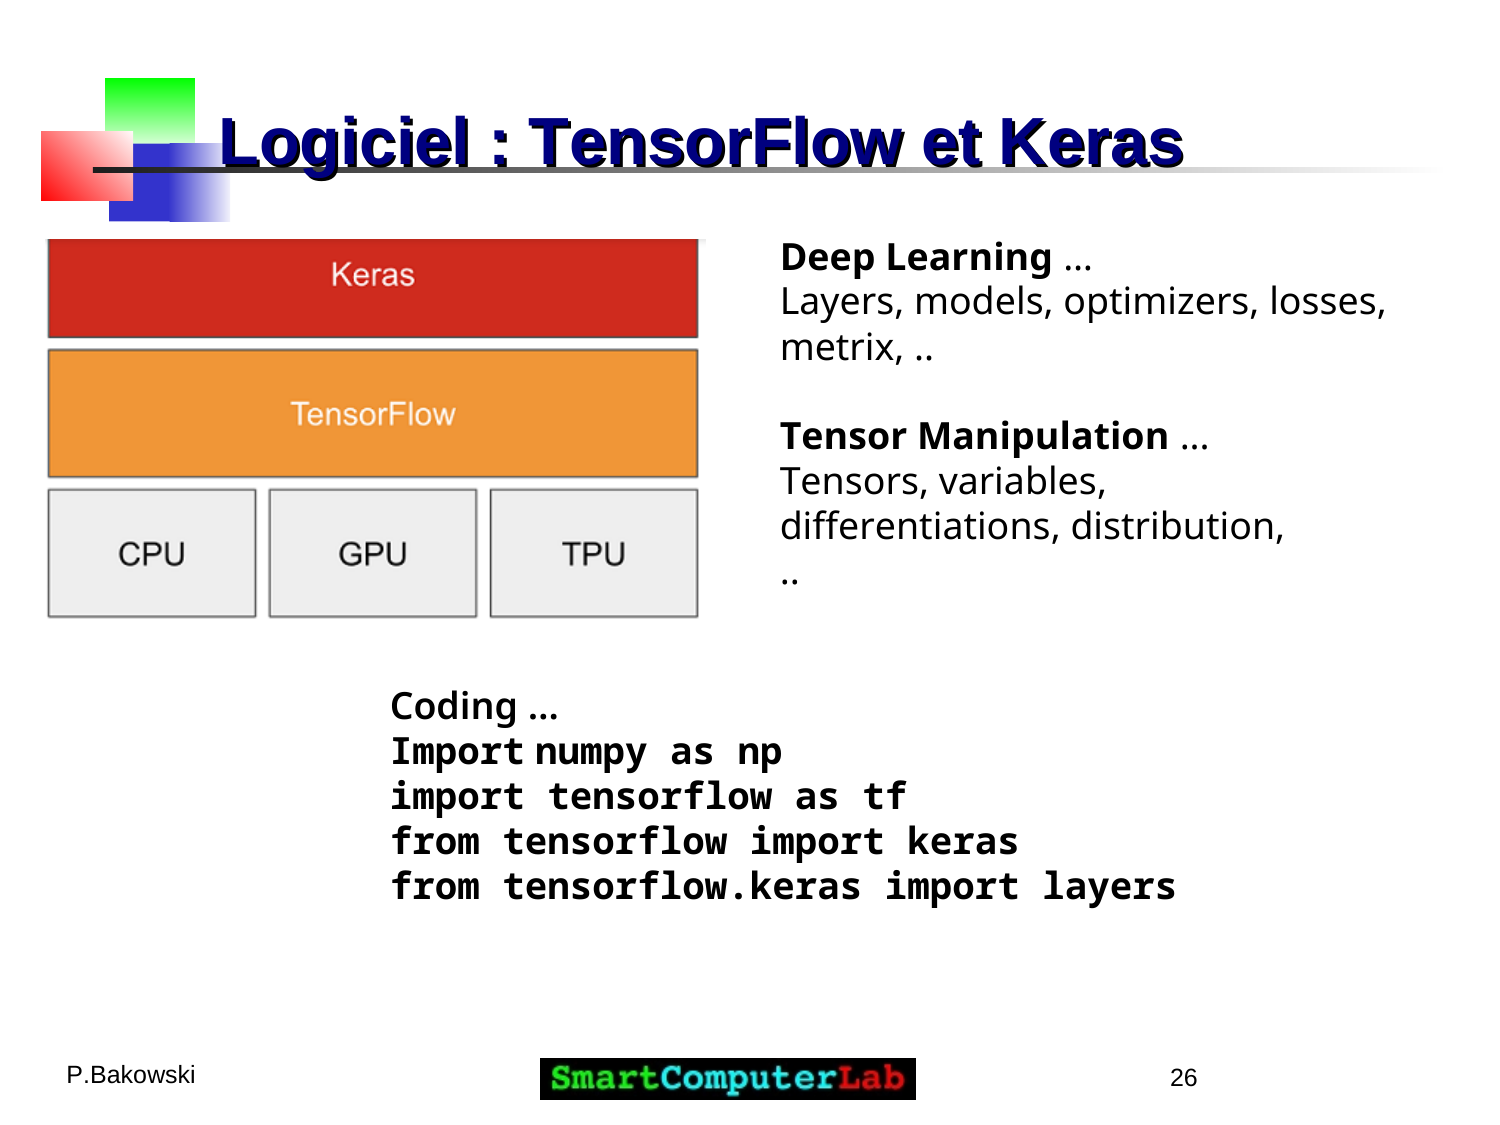

# Logiciel : TensorFlow et Keras
Deep Learning …
Layers, models, optimizers, losses, metrix, ..
Tensor Manipulation ...
Tensors, variables, differentiations, distribution, ..
Coding …
Import numpy as np
import tensorflow as tf
from tensorflow import keras
from tensorflow.keras import layers
26